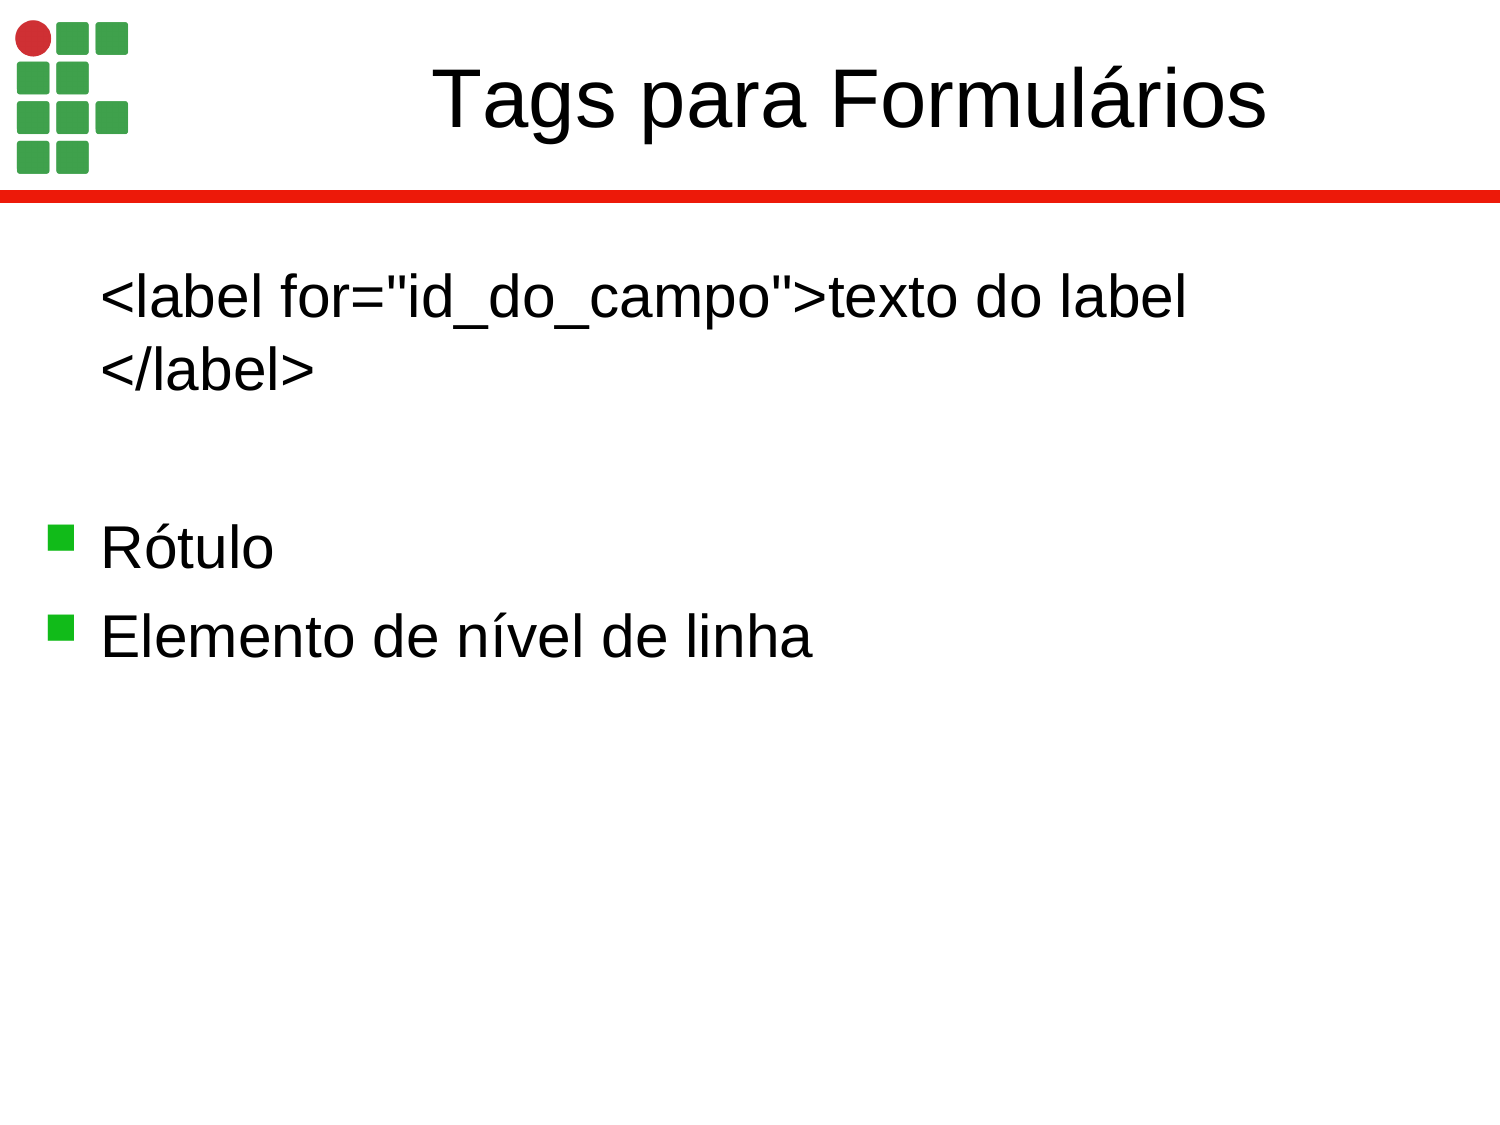

# Tags para Formulários
<label for="id_do_campo">texto do label	</label>
Rótulo
Elemento de nível de linha